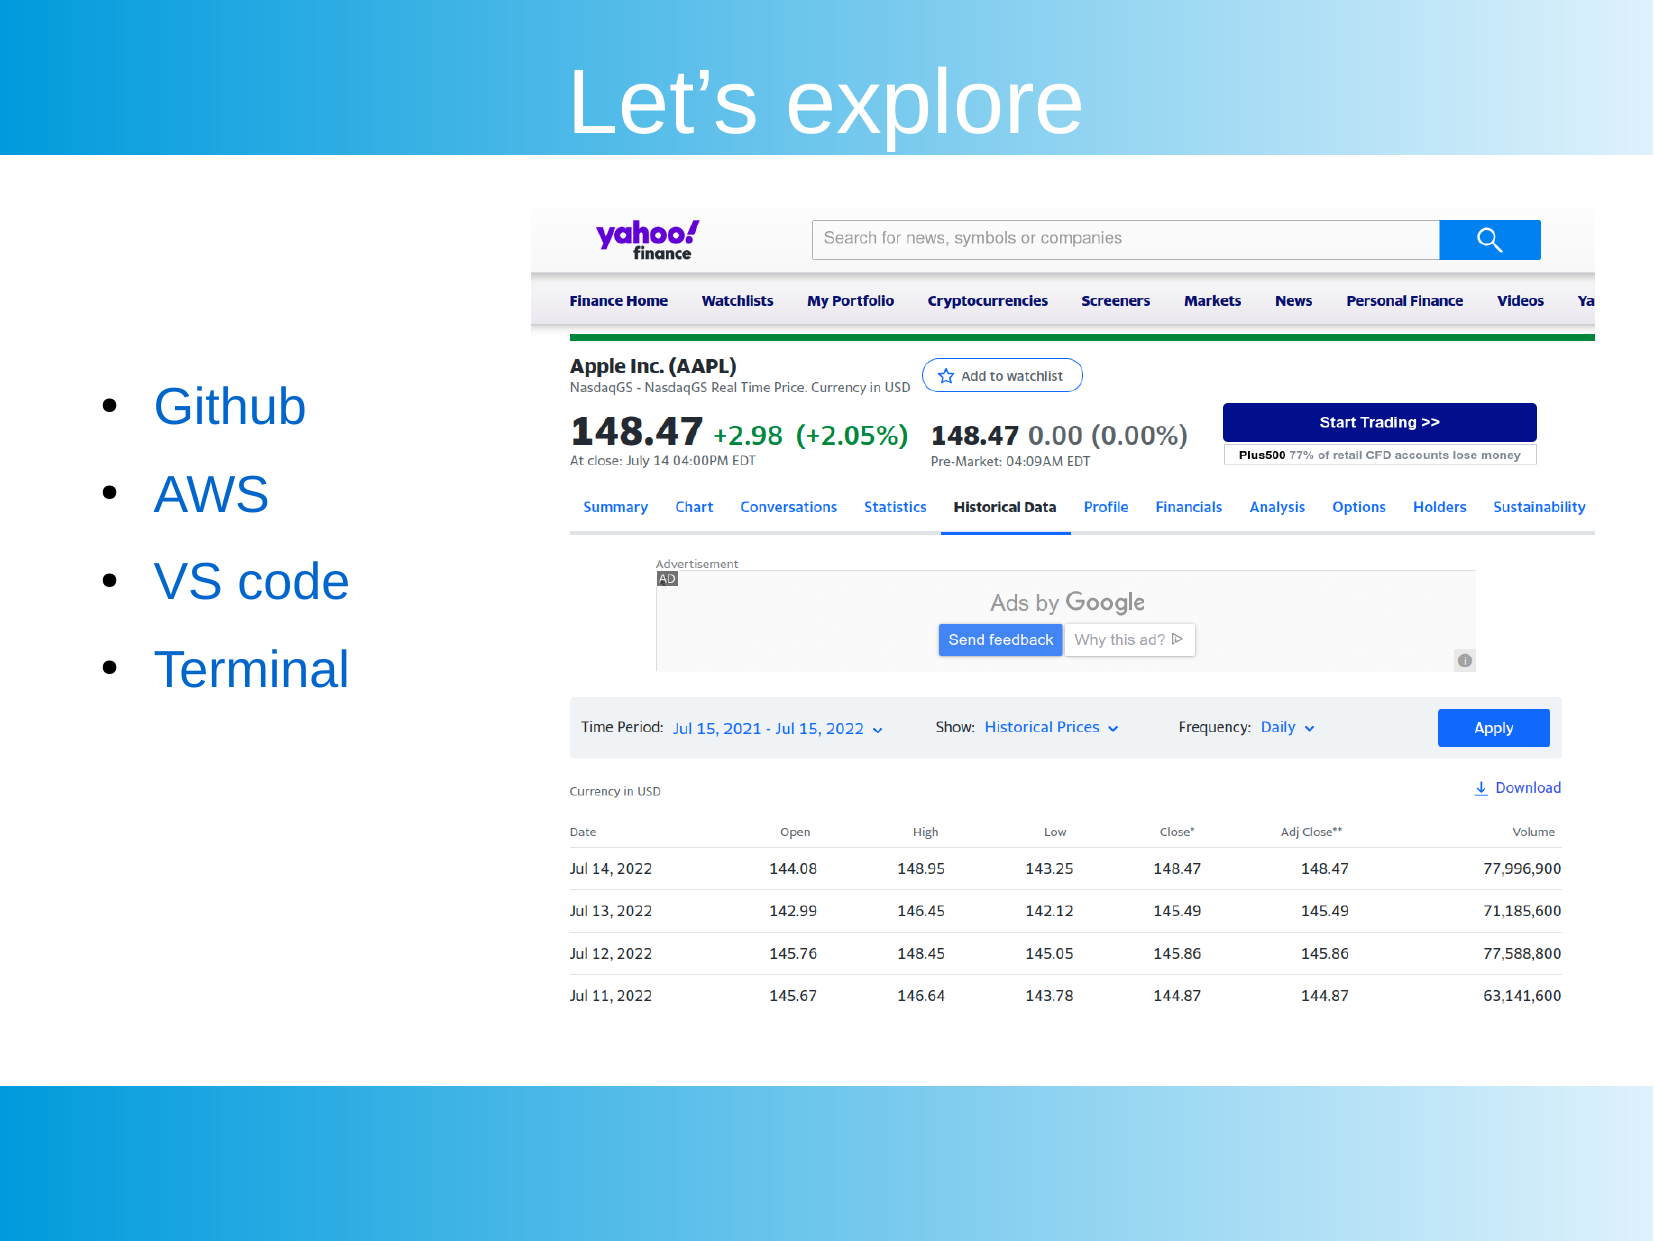

# Let’s explore
Github
AWS
VS code
Terminal